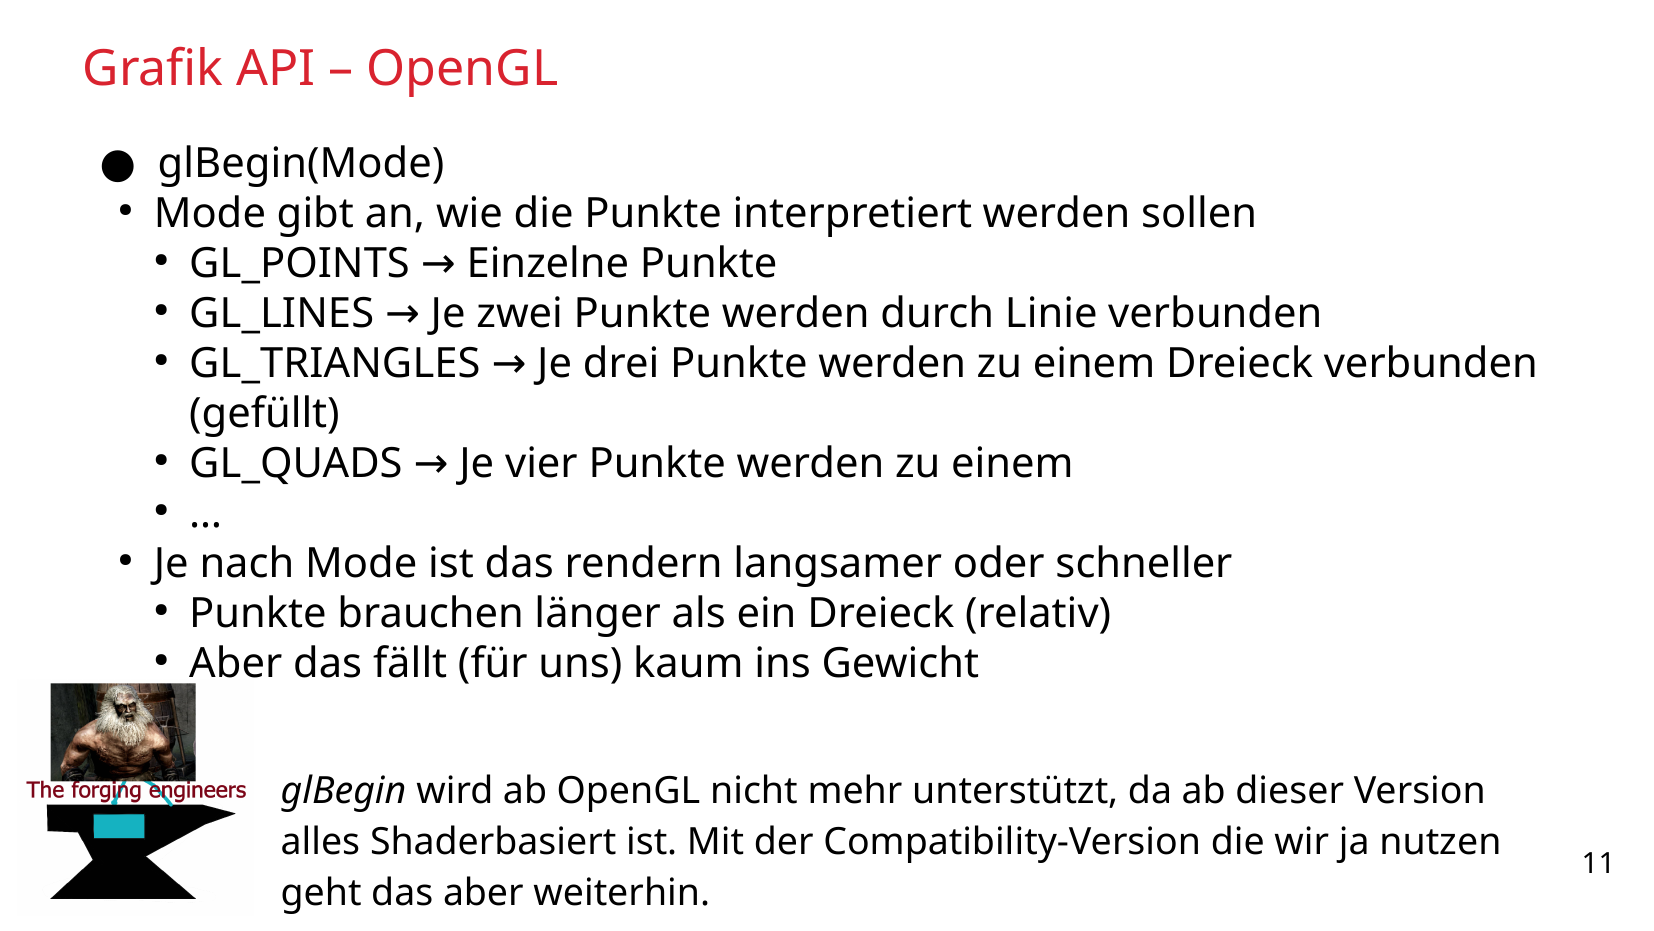

# Grafik API – OpenGL
glBegin(Mode)
Mode gibt an, wie die Punkte interpretiert werden sollen
GL_POINTS → Einzelne Punkte
GL_LINES → Je zwei Punkte werden durch Linie verbunden
GL_TRIANGLES → Je drei Punkte werden zu einem Dreieck verbunden (gefüllt)
GL_QUADS → Je vier Punkte werden zu einem
…
Je nach Mode ist das rendern langsamer oder schneller
Punkte brauchen länger als ein Dreieck (relativ)
Aber das fällt (für uns) kaum ins Gewicht
glBegin wird ab OpenGL nicht mehr unterstützt, da ab dieser Version alles Shaderbasiert ist. Mit der Compatibility-Version die wir ja nutzen geht das aber weiterhin.